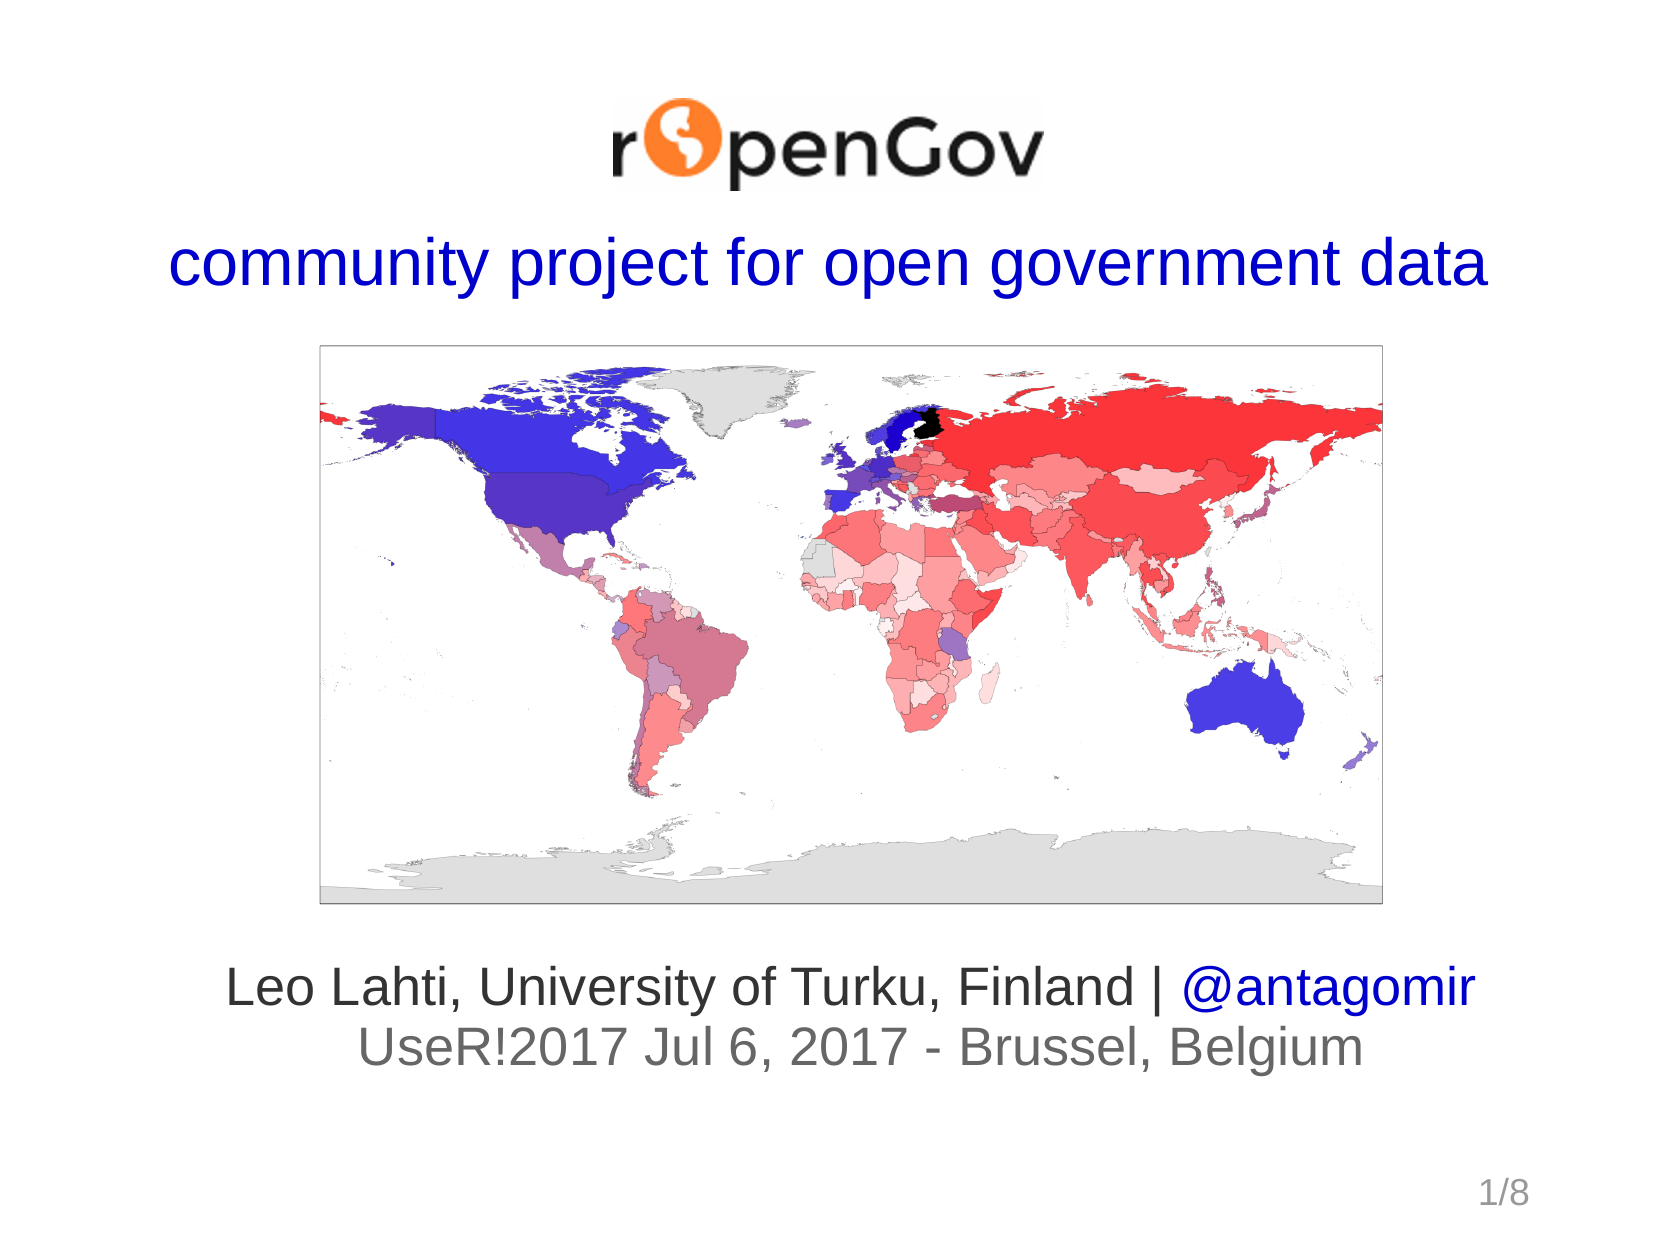

# community project for open government data
Leo Lahti, University of Turku, Finland | @antagomir
UseR!2017 Jul 6, 2017 - Brussel, Belgium